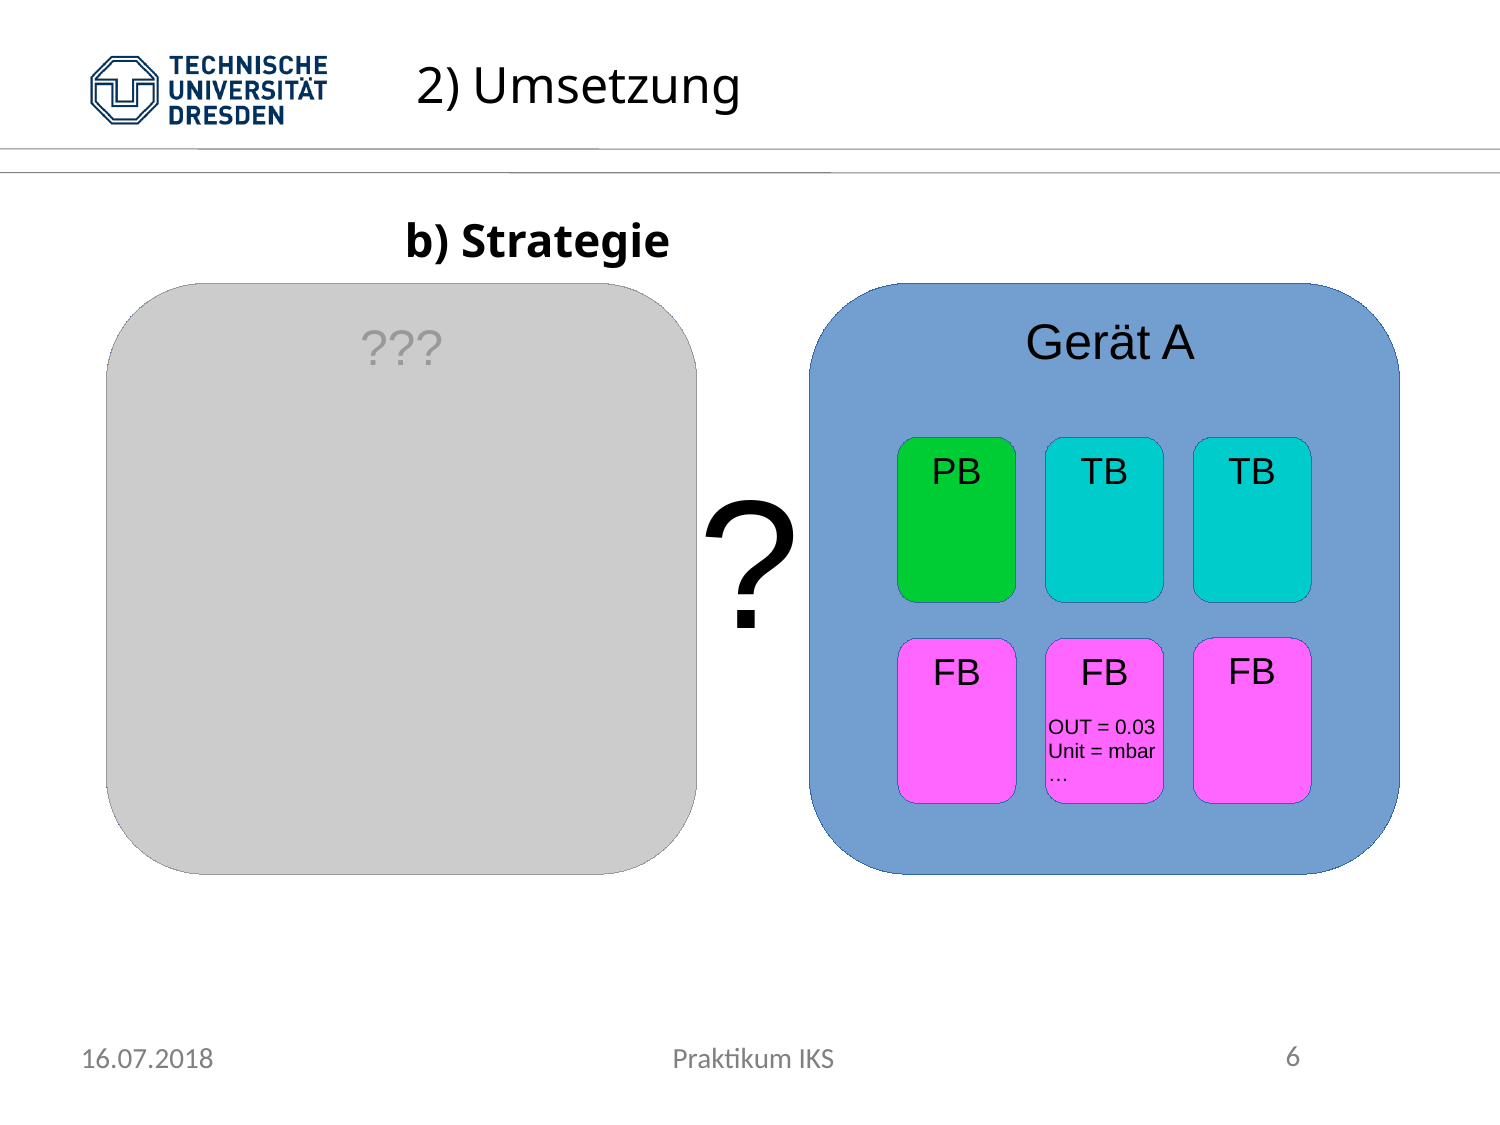

2) Umsetzung
b) Strategie
???
???
???
Gerät A
PB
TB
TB
FB
FB
FB
?						?						?
OUT = 0.03
Unit = mbar
…